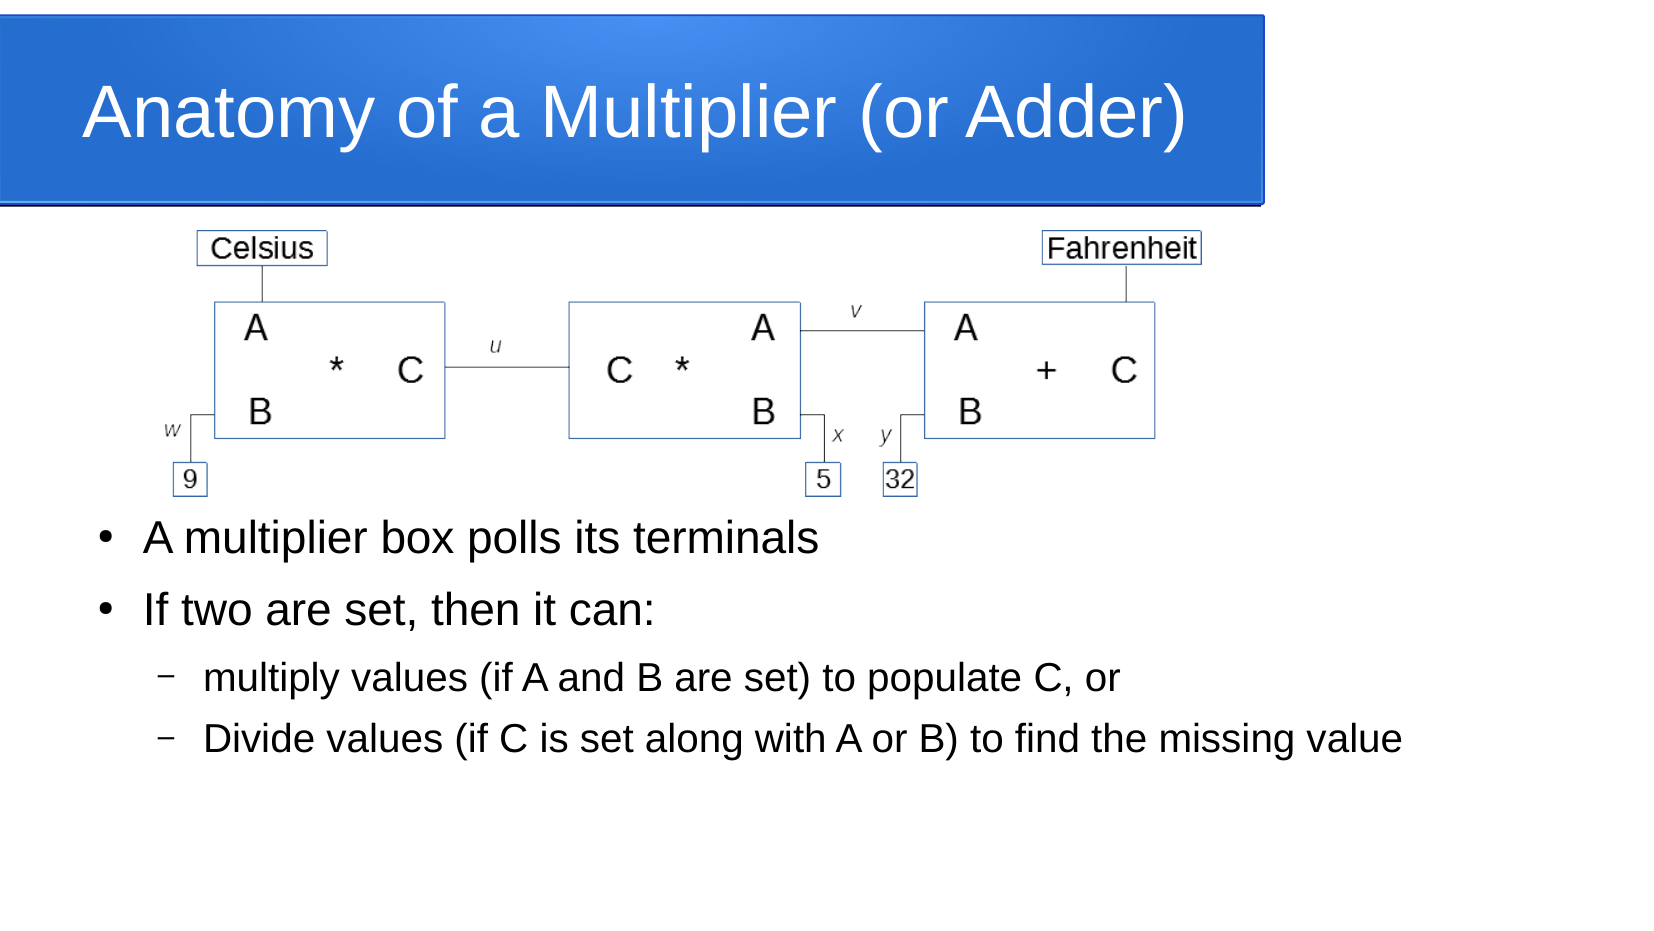

# Anatomy of a Multiplier (or Adder)
A multiplier box polls its terminals
If two are set, then it can:
multiply values (if A and B are set) to populate C, or
Divide values (if C is set along with A or B) to find the missing value